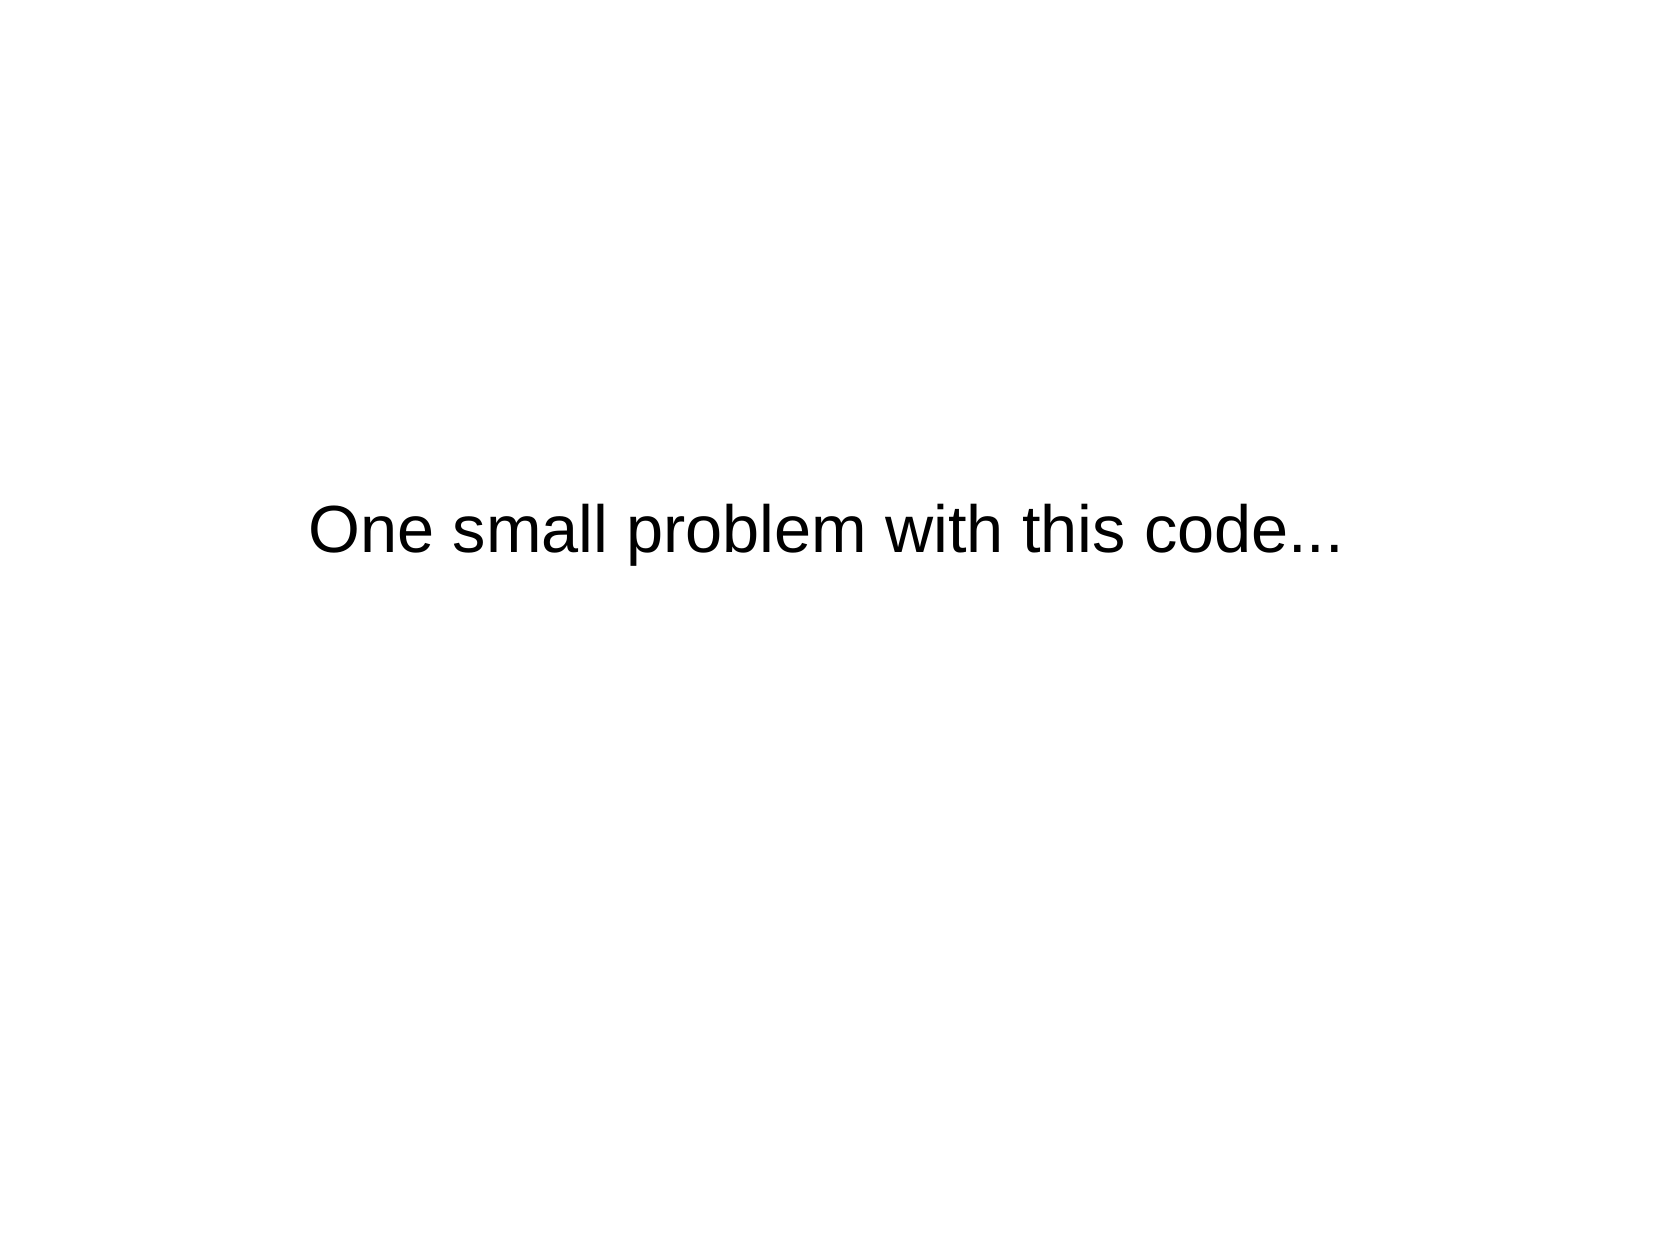

# One small problem with this code...